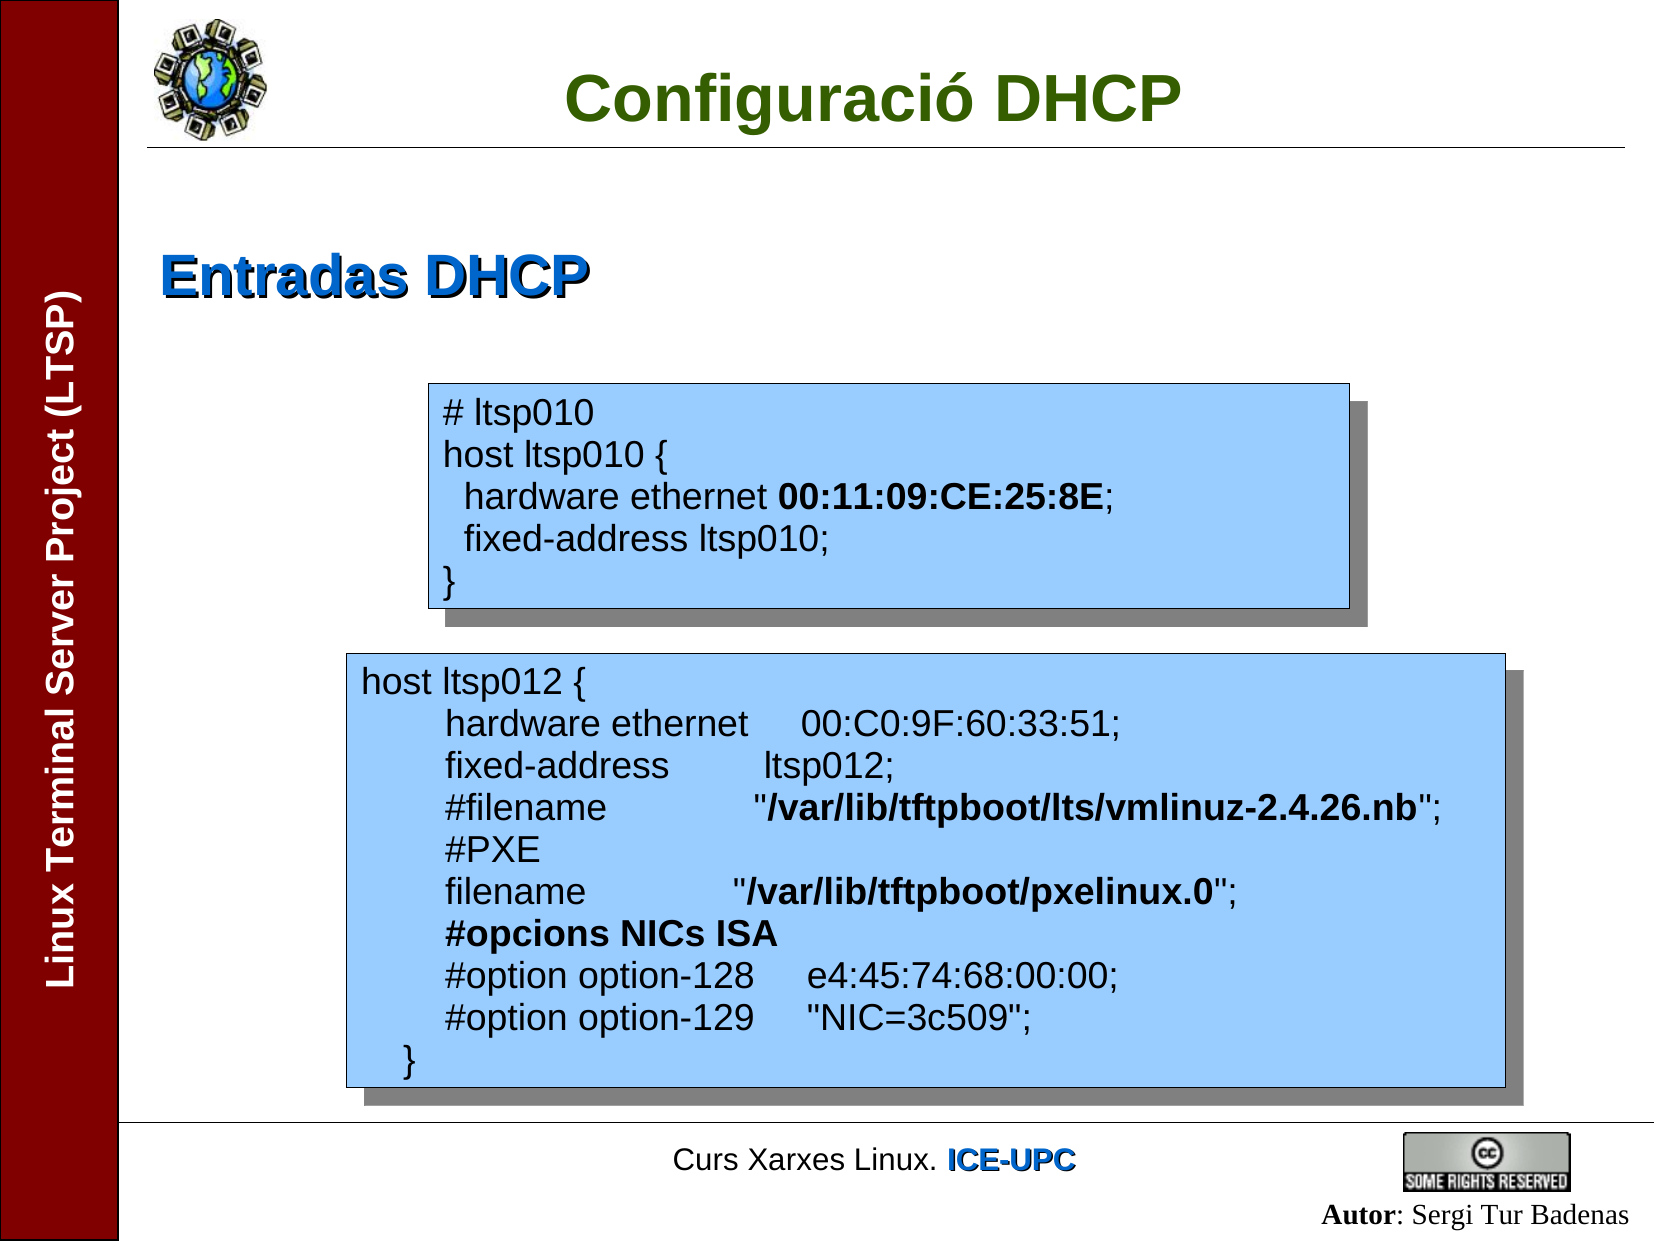

# Configuració DHCP
Entradas DHCP
# ltsp010
host ltsp010 {
 hardware ethernet 00:11:09:CE:25:8E;
 fixed-address ltsp010;
}
host ltsp012 {
 hardware ethernet 00:C0:9F:60:33:51;
 fixed-address ltsp012;
 #filename "/var/lib/tftpboot/lts/vmlinuz-2.4.26.nb";
 #PXE
 filename "/var/lib/tftpboot/pxelinux.0";
 #opcions NICs ISA
 #option option-128 e4:45:74:68:00:00;
 #option option-129 "NIC=3c509";
 }